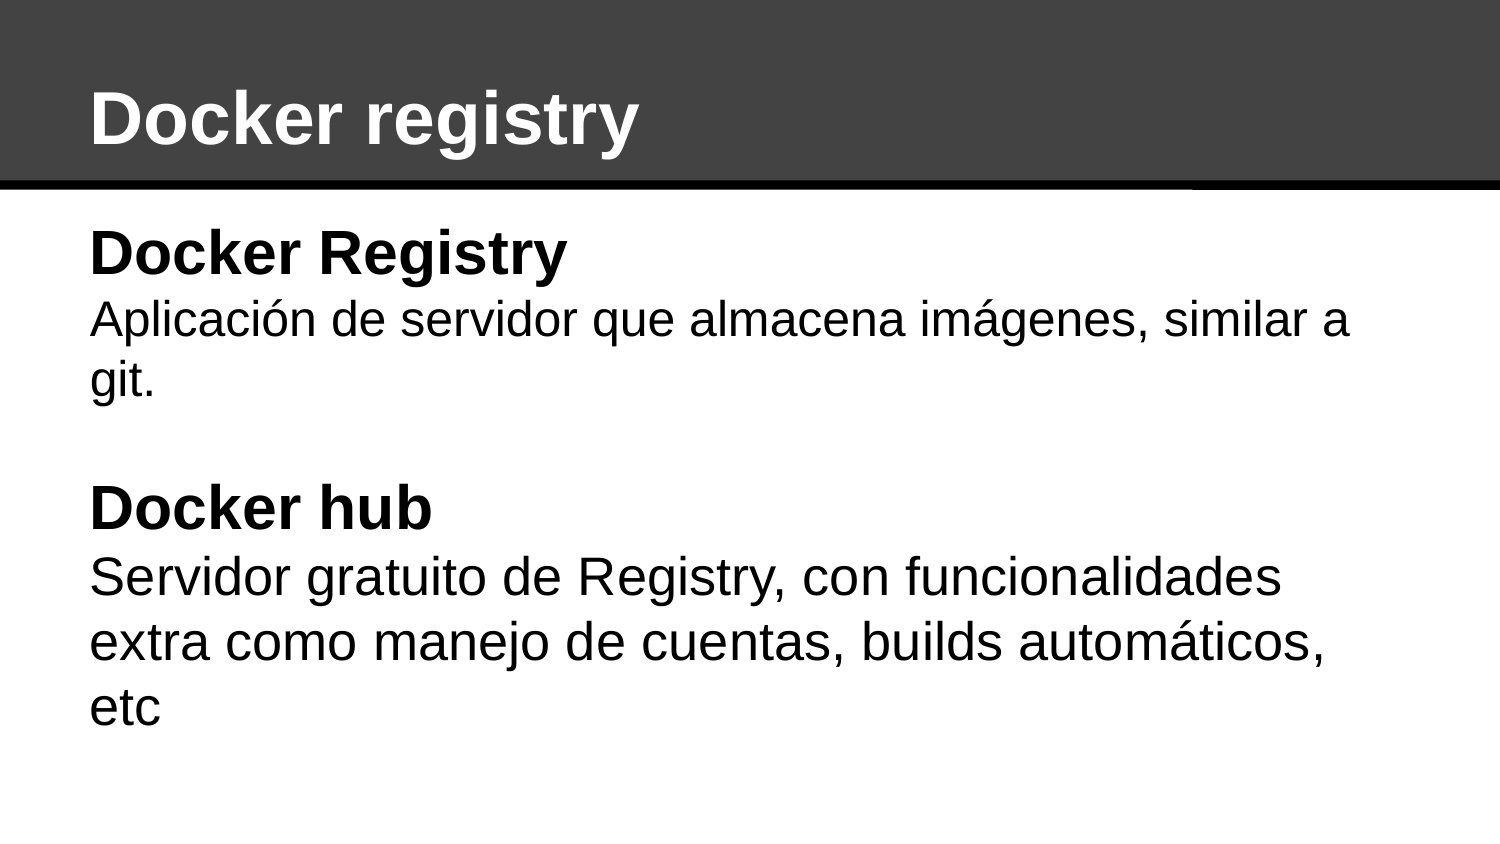

Docker registry
Docker Registry
Aplicación de servidor que almacena imágenes, similar a git.
​Docker hub
Servidor gratuito de Registry, con funcionalidades extra como manejo de cuentas, builds automáticos, etc